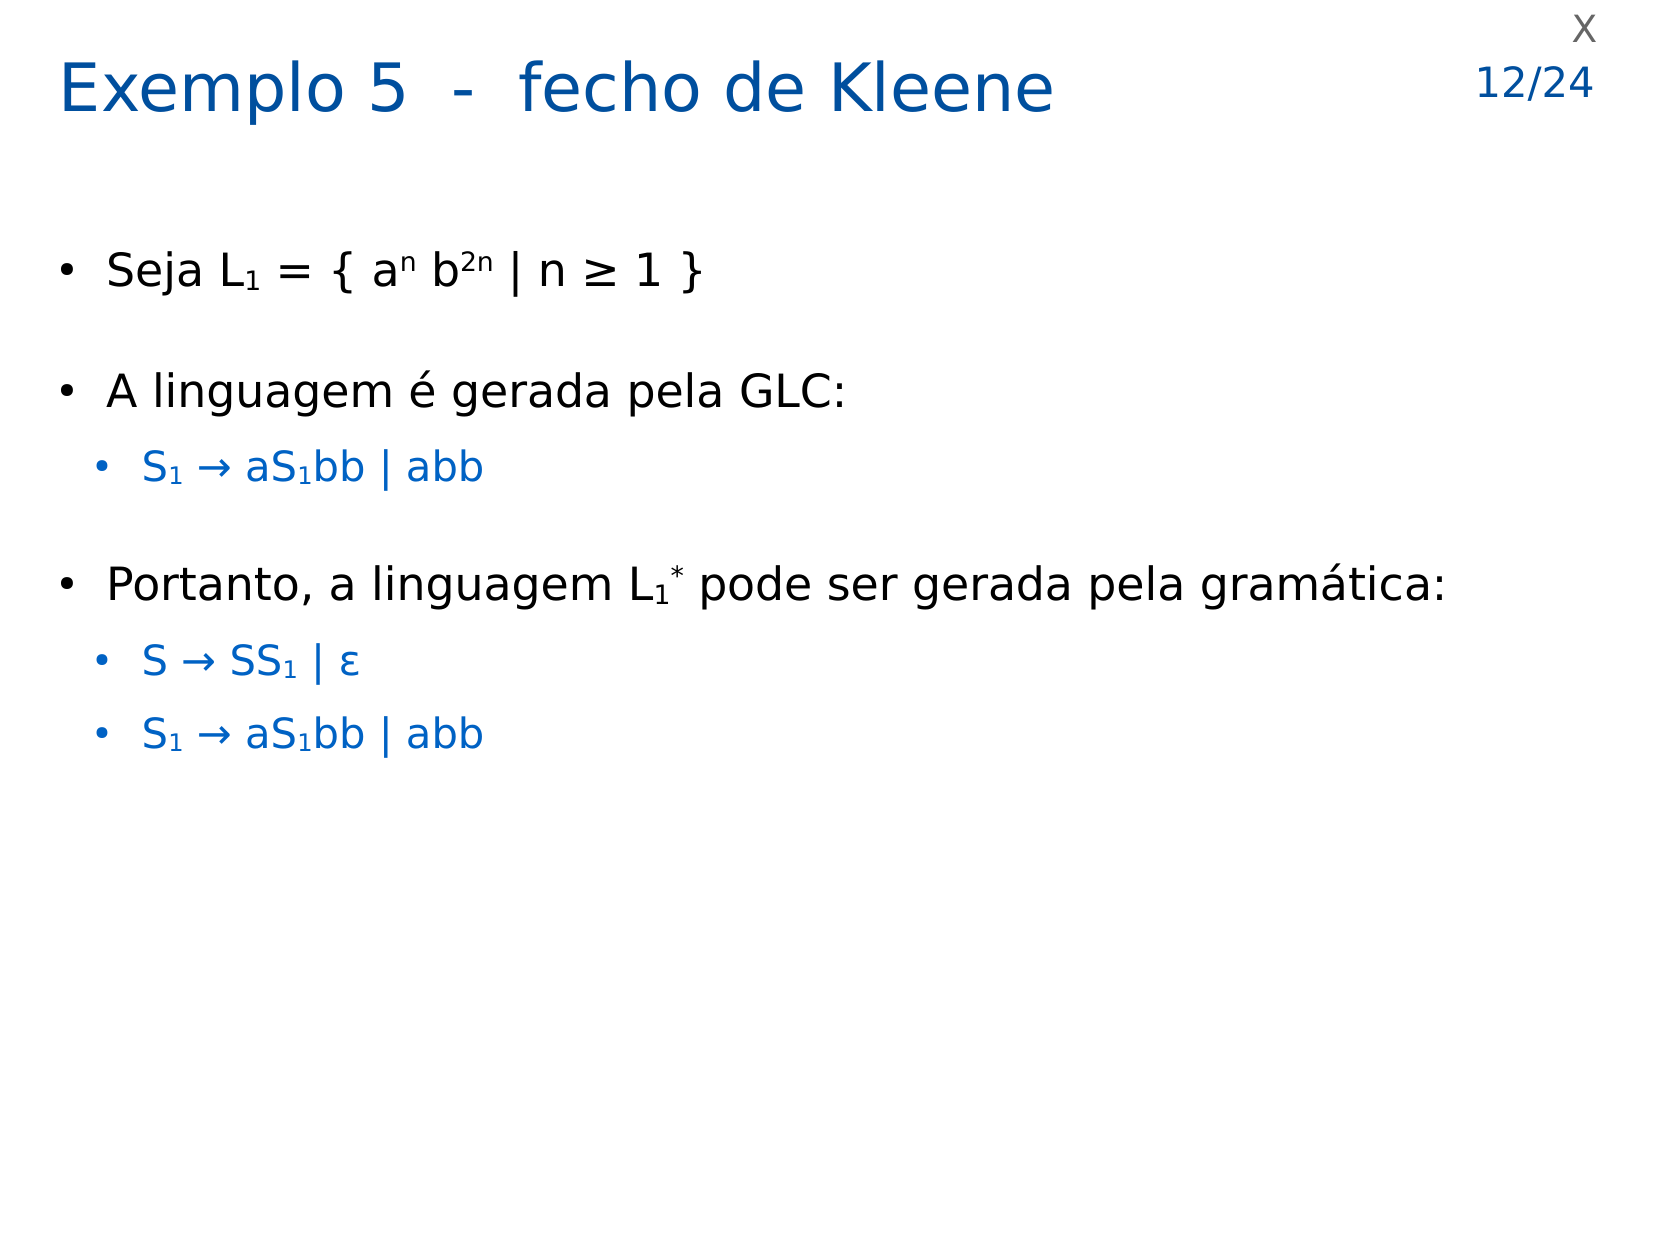

X
# Exemplo 5 - fecho de Kleene
12
Seja L1 = { an b2n | n ≥ 1 }
A linguagem é gerada pela GLC:
S1 → aS1bb | abb
Portanto, a linguagem L1* pode ser gerada pela gramática:
S → SS1 | ε
S1 → aS1bb | abb